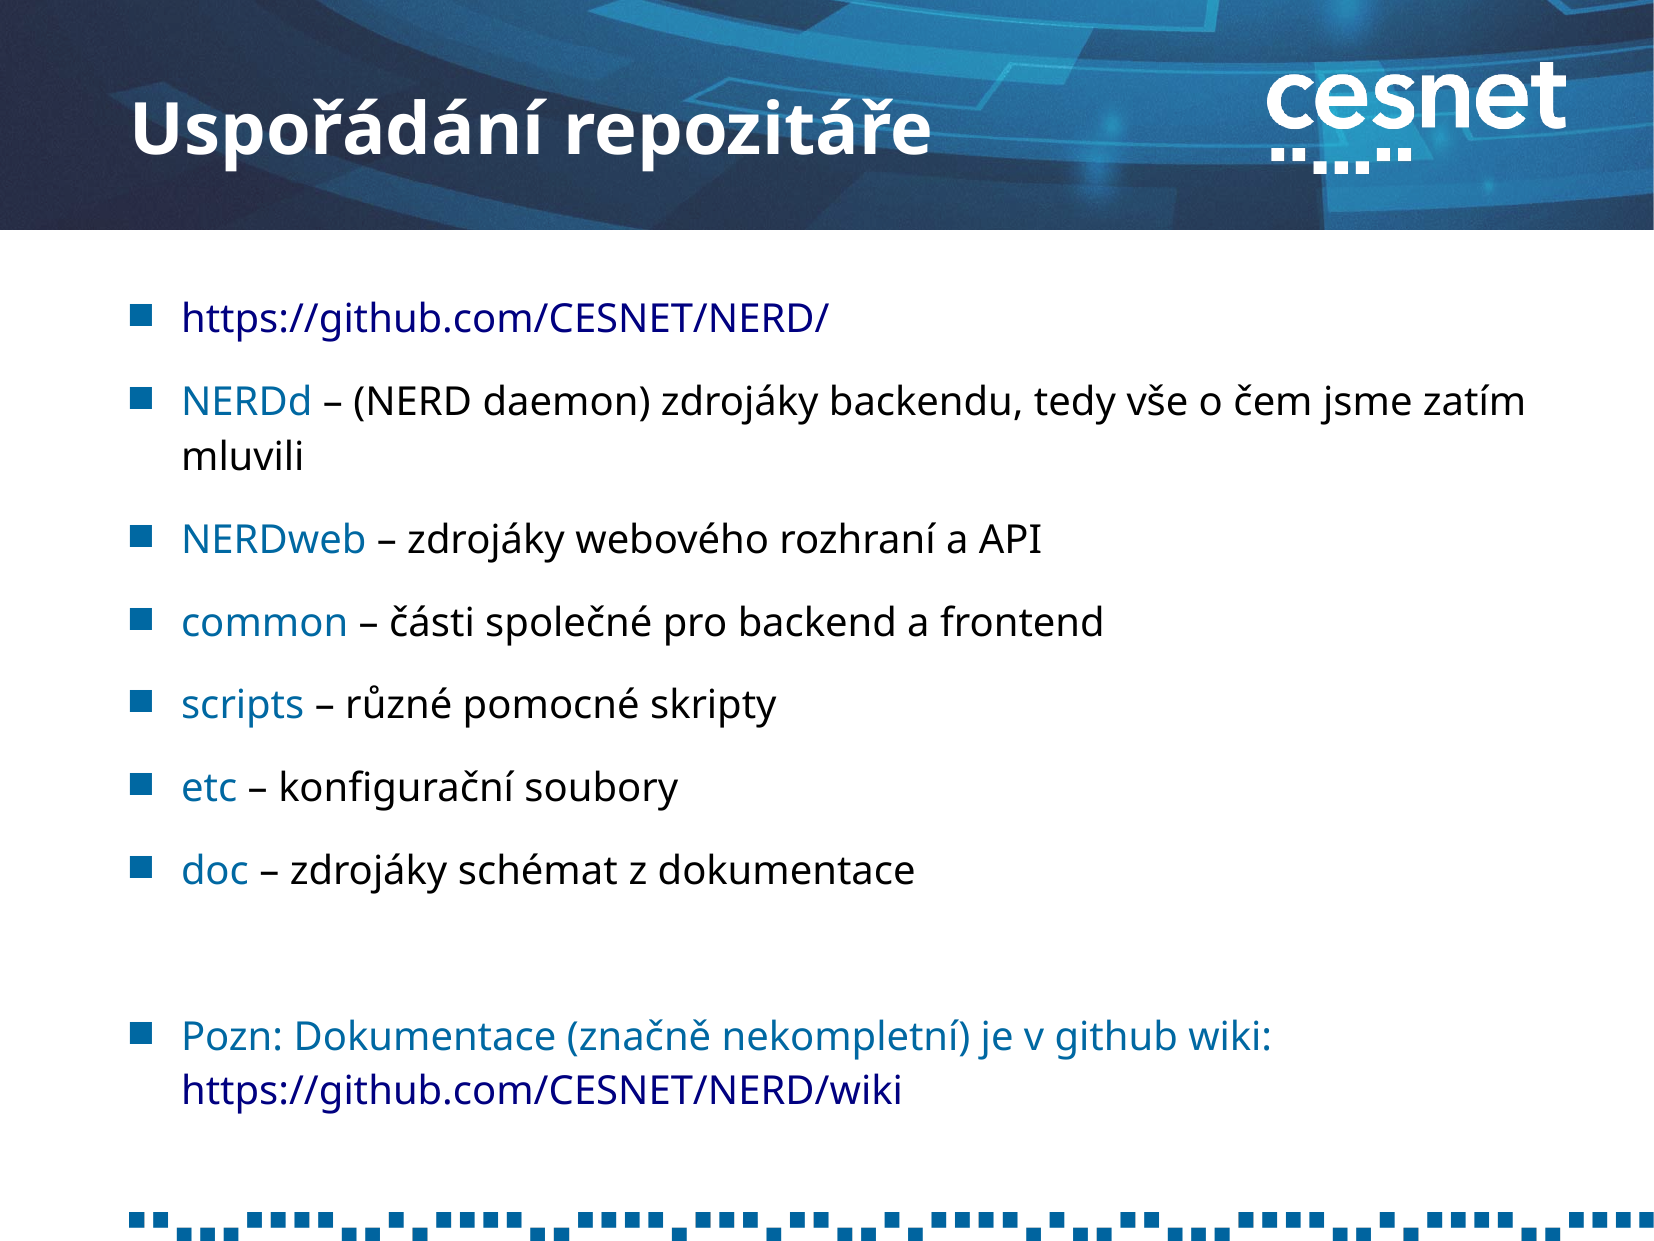

# Uspořádání repozitáře
https://github.com/CESNET/NERD/
NERDd – (NERD daemon) zdrojáky backendu, tedy vše o čem jsme zatím mluvili
NERDweb – zdrojáky webového rozhraní a API
common – části společné pro backend a frontend
scripts – různé pomocné skripty
etc – konfigurační soubory
doc – zdrojáky schémat z dokumentace
Pozn: Dokumentace (značně nekompletní) je v github wiki:
https://github.com/CESNET/NERD/wiki